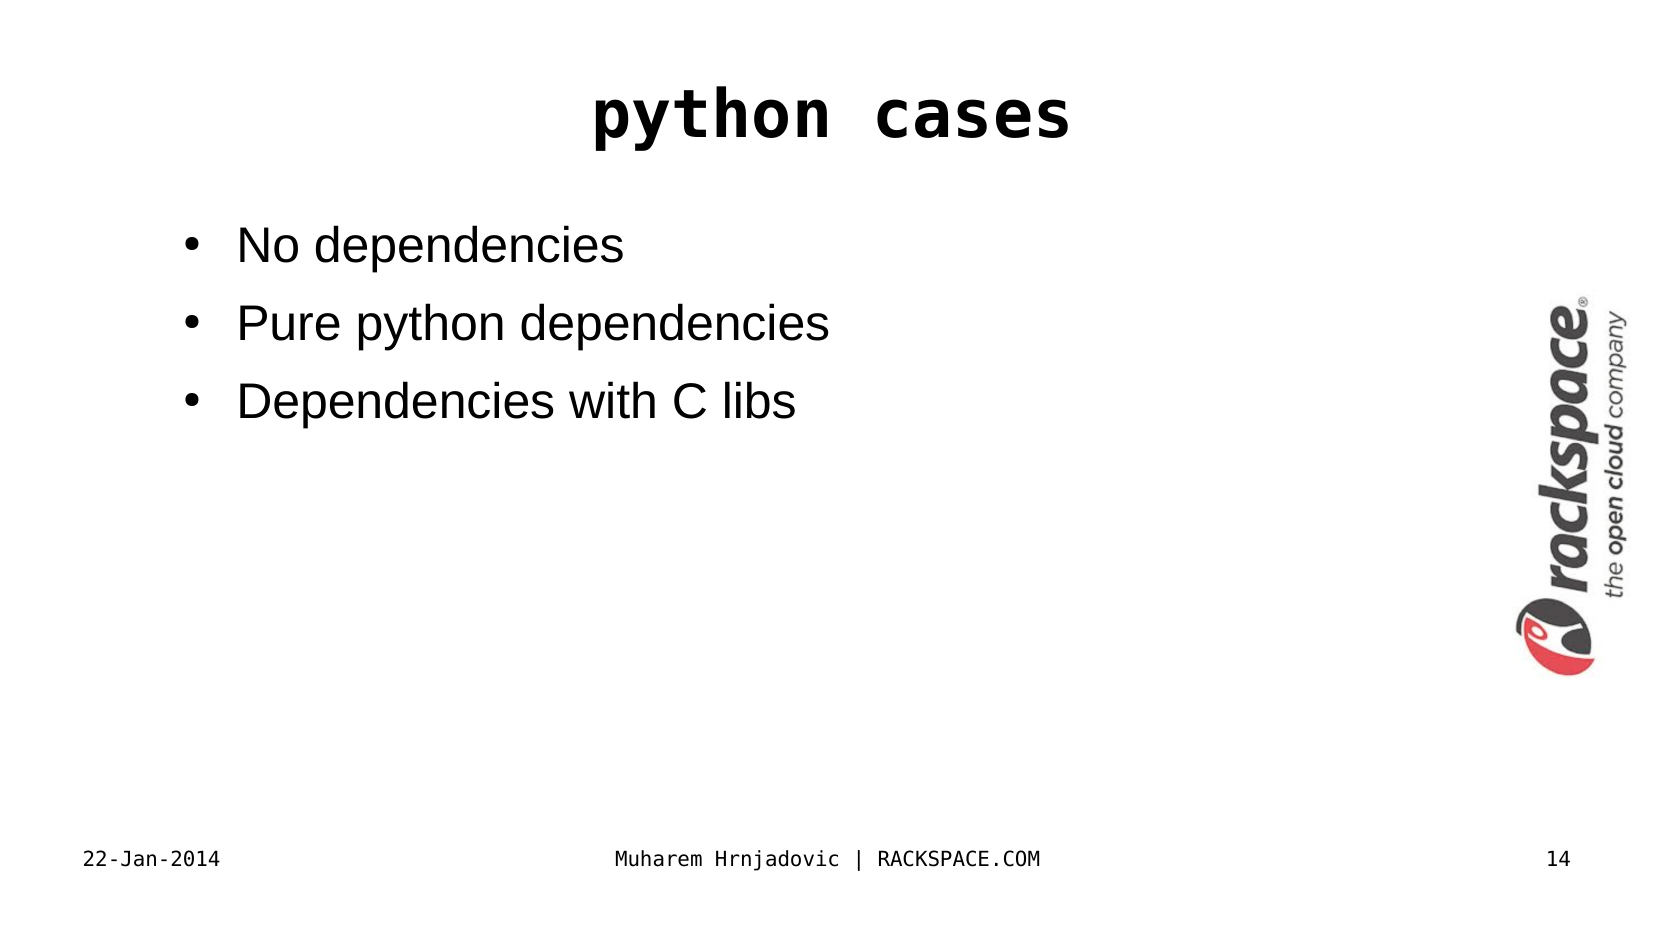

# python cases
No dependencies
Pure python dependencies
Dependencies with C libs
22-Jan-2014
Muharem Hrnjadovic | RACKSPACE.COM
14